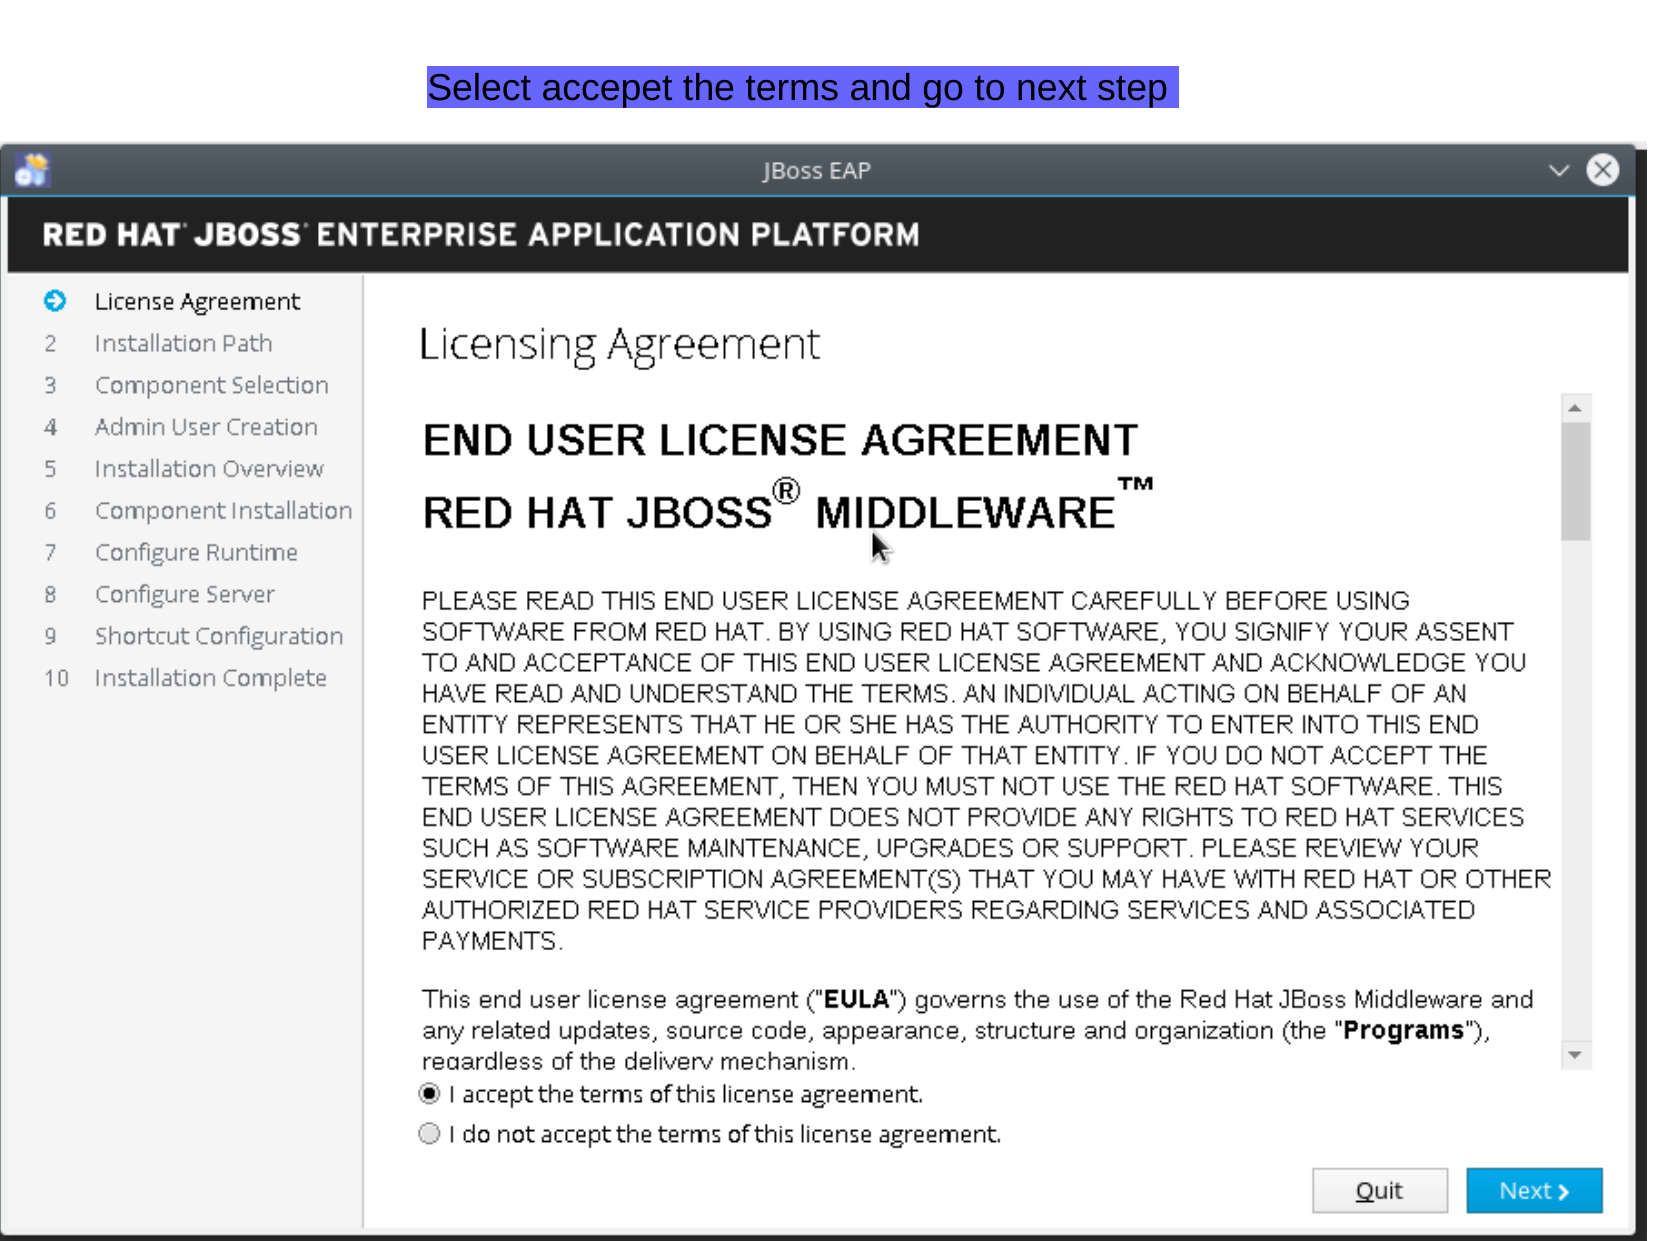

Select accepet the terms and go to next step